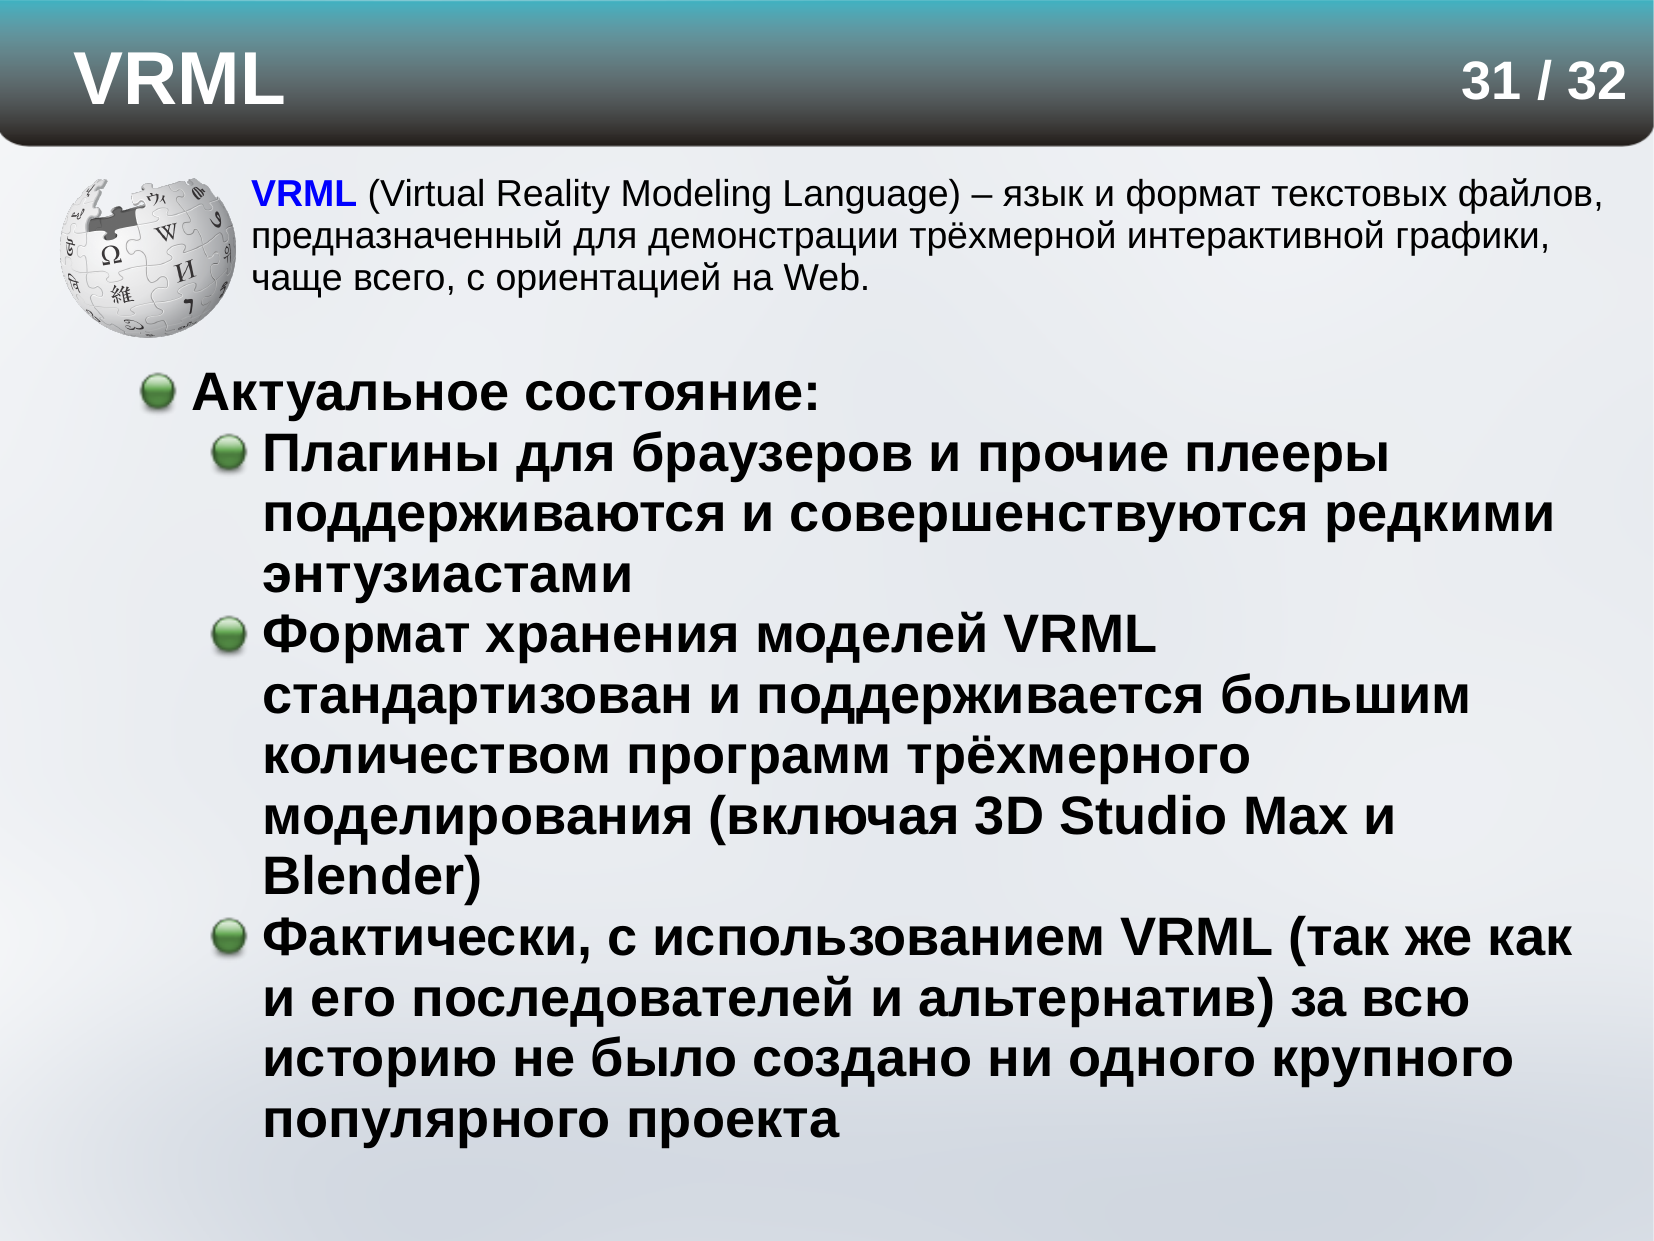

VRML
VRML (Virtual Reality Modeling Language) – язык и формат текстовых файлов, предназначенный для демонстрации трёхмерной интерактивной графики, чаще всего, с ориентацией на Web.
Актуальное состояние:
Плагины для браузеров и прочие плееры поддерживаются и совершенствуются редкими энтузиастами
Формат хранения моделей VRML стандартизован и поддерживается большим количеством программ трёхмерного моделирования (включая 3D Studio Max и Blender)
Фактически, с использованием VRML (так же как и его последователей и альтернатив) за всю историю не было создано ни одного крупного популярного проекта